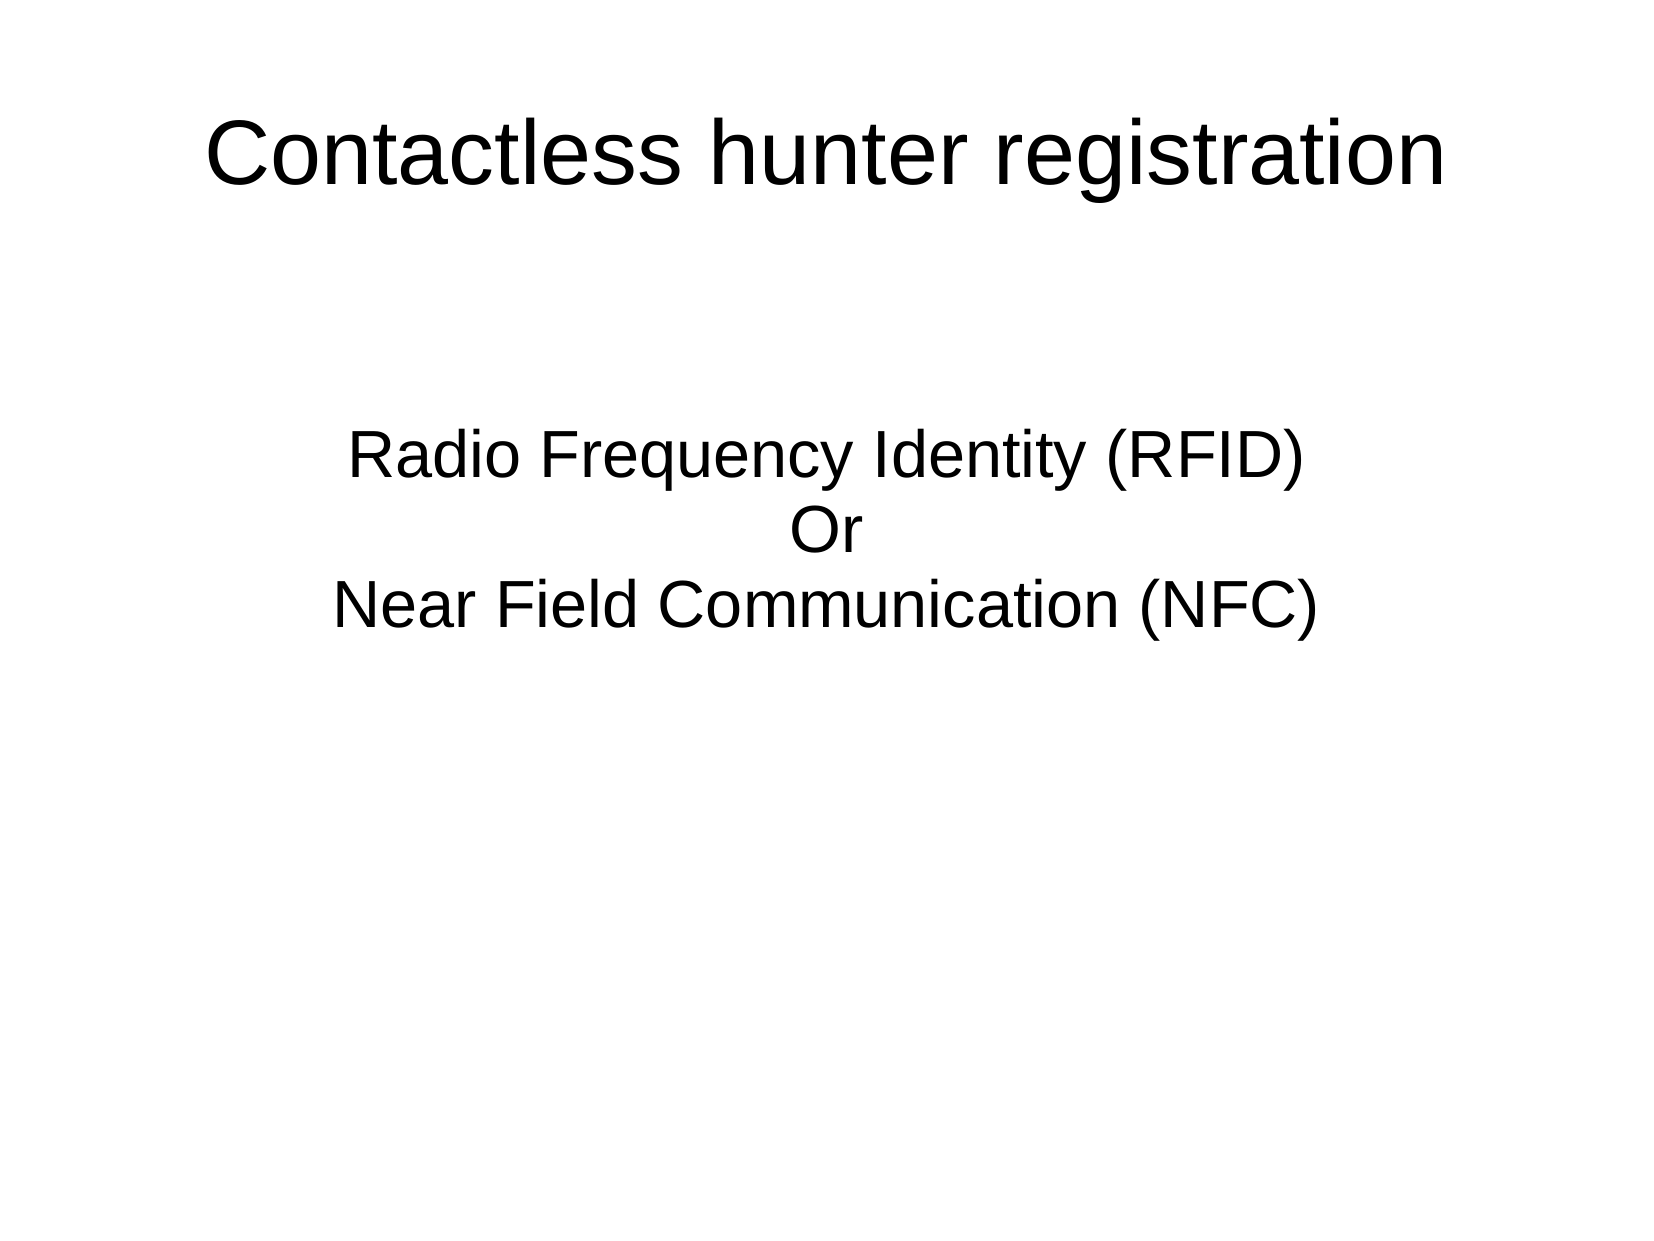

# Contactless hunter registration
Radio Frequency Identity (RFID)
Or
Near Field Communication (NFC)